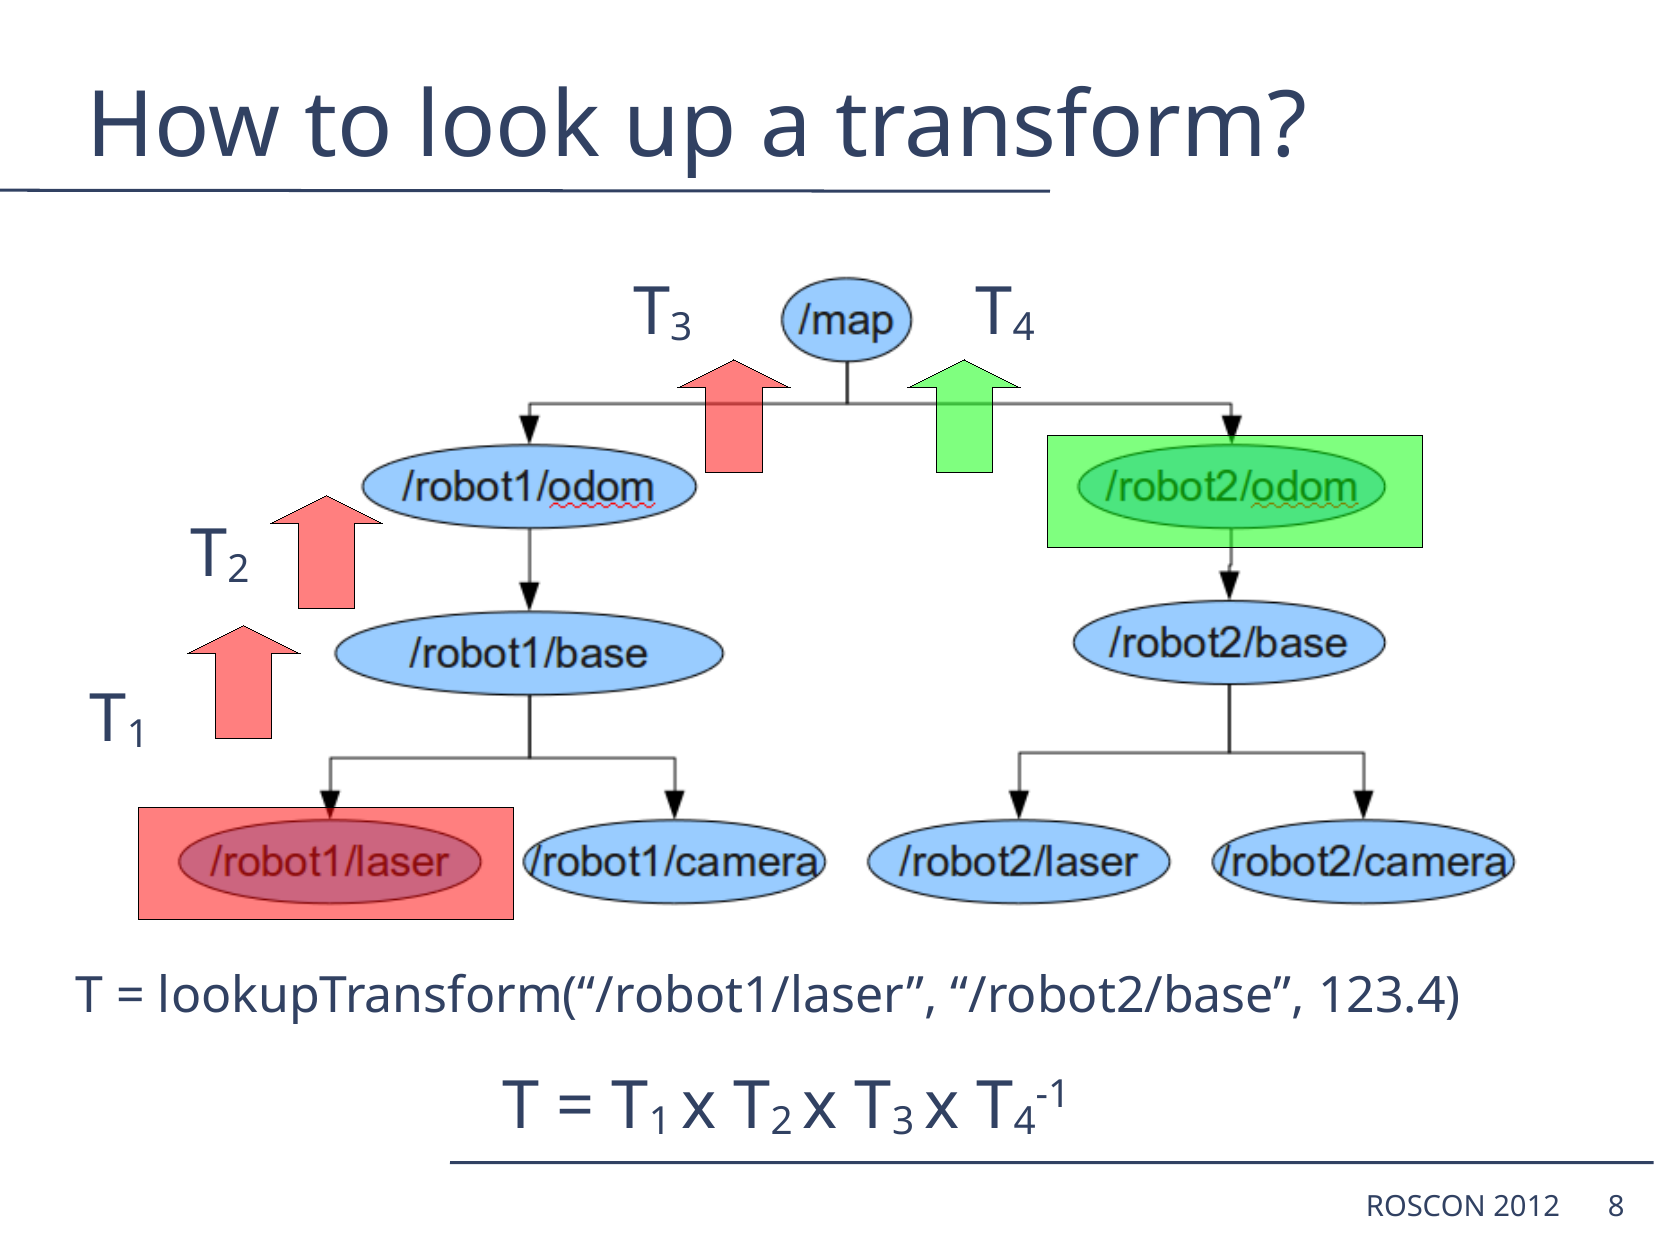

# How to look up a transform?
T3
T4
T2
T1
T = lookupTransform(“/robot1/laser”, “/robot2/base”, 123.4)
T = T1 x T2 x T3 x T4-1